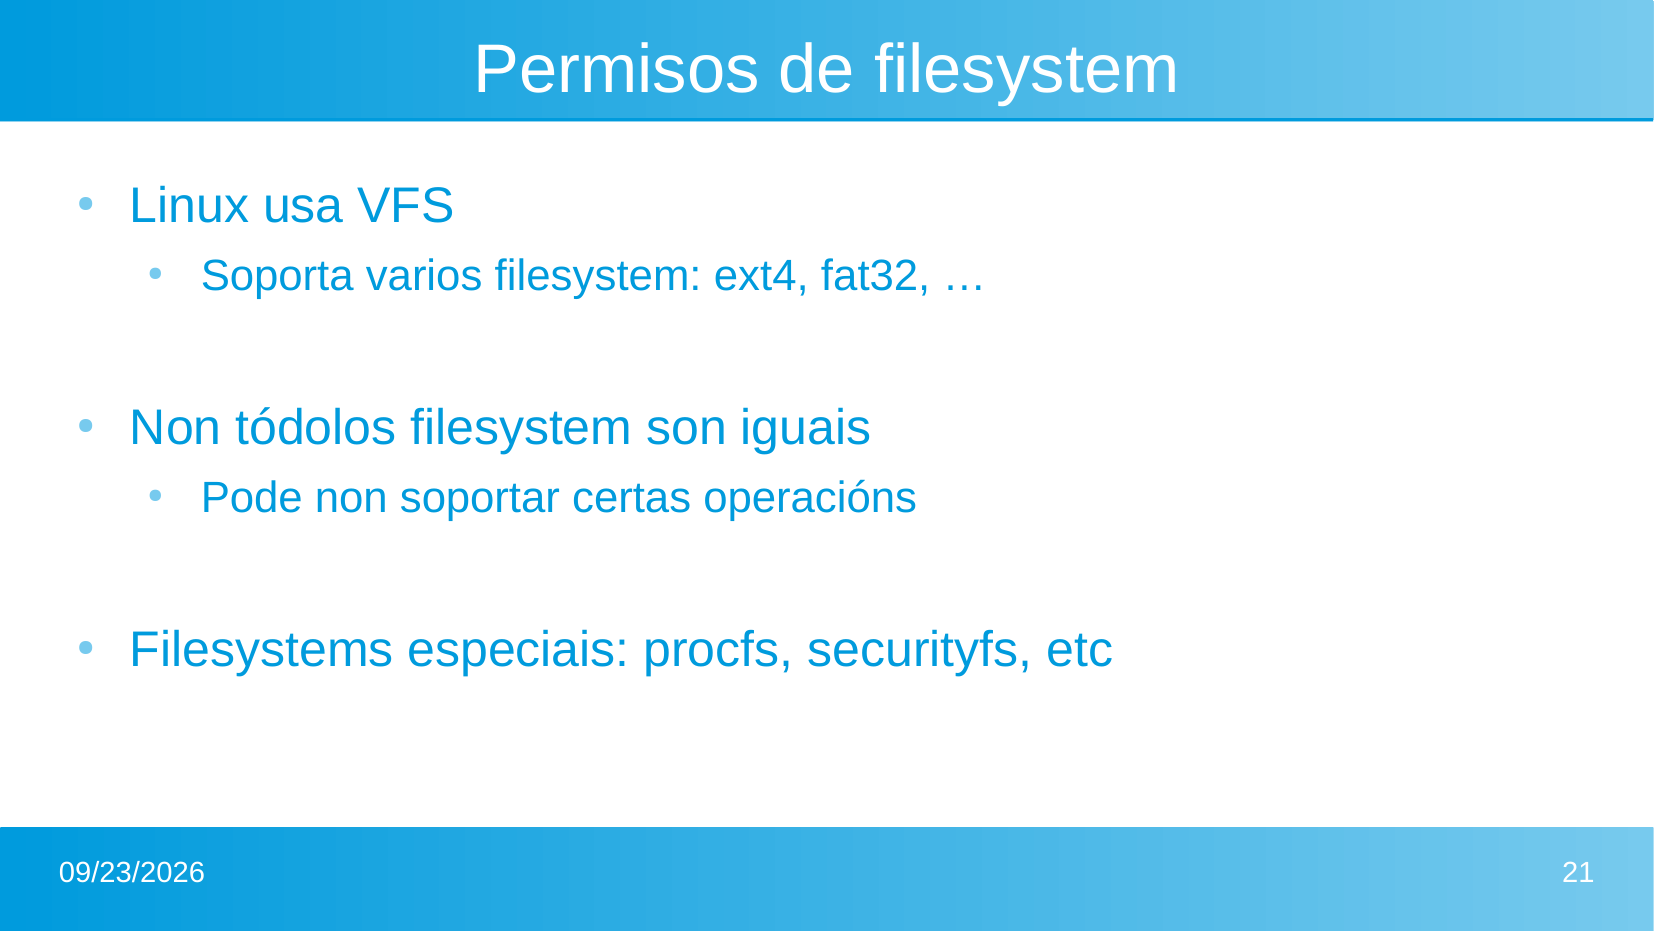

# Permisos de filesystem
Linux usa VFS
Soporta varios filesystem: ext4, fat32, …
Non tódolos filesystem son iguais
Pode non soportar certas operacións
Filesystems especiais: procfs, securityfs, etc
21